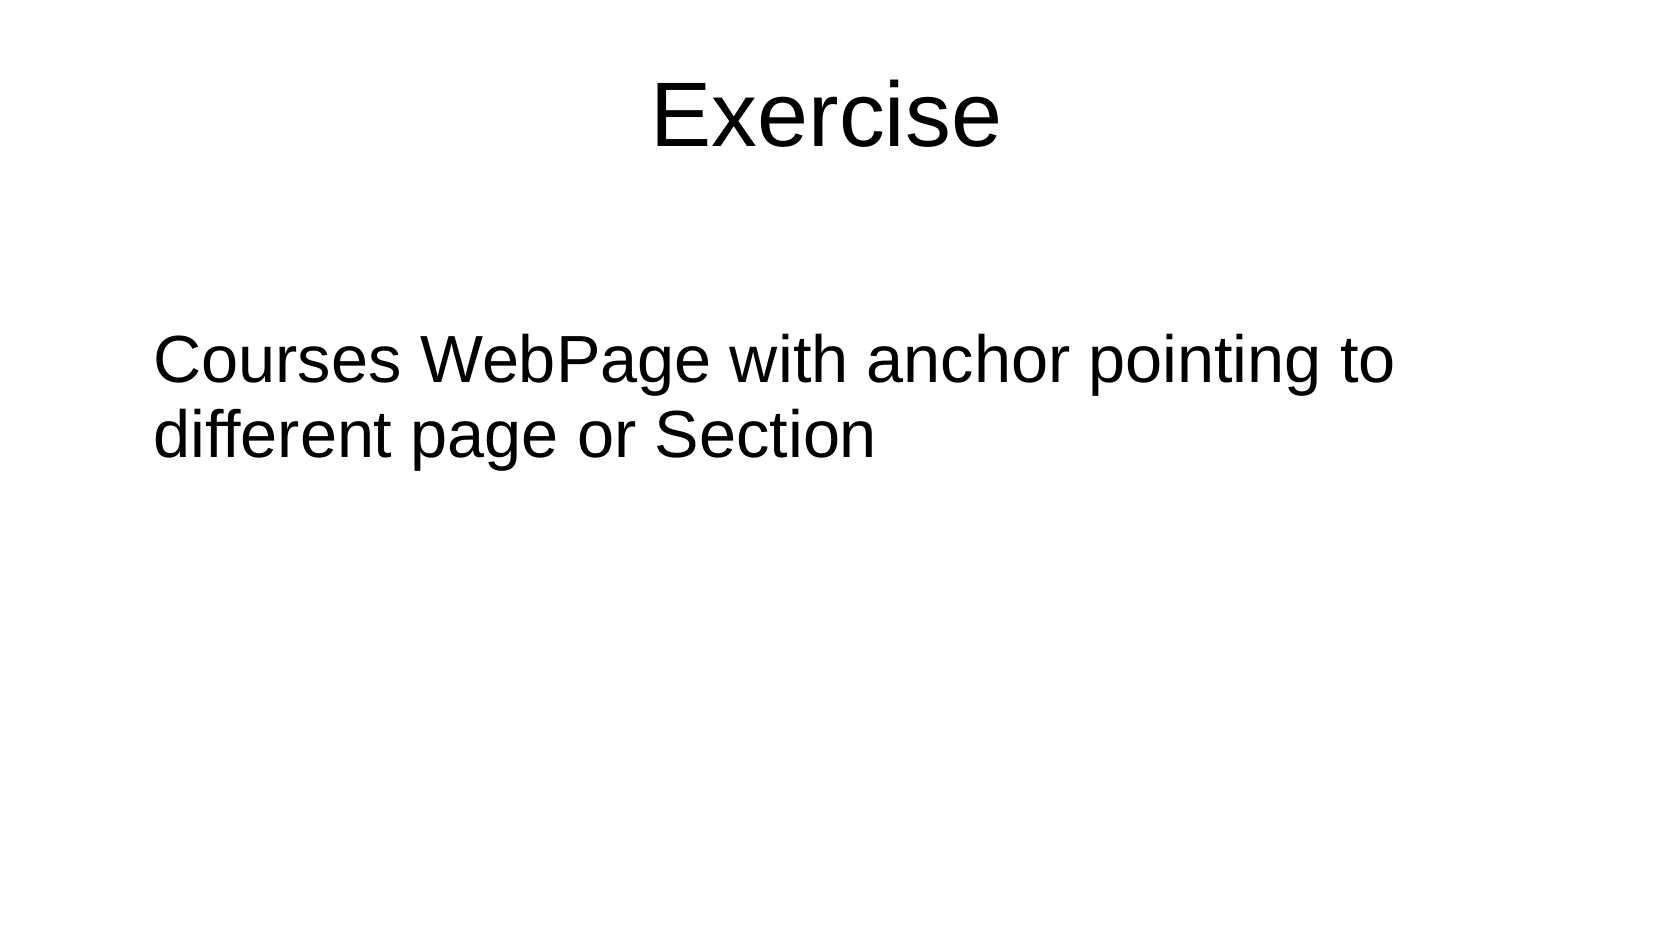

# Exercise
Courses WebPage with anchor pointing to different page or Section